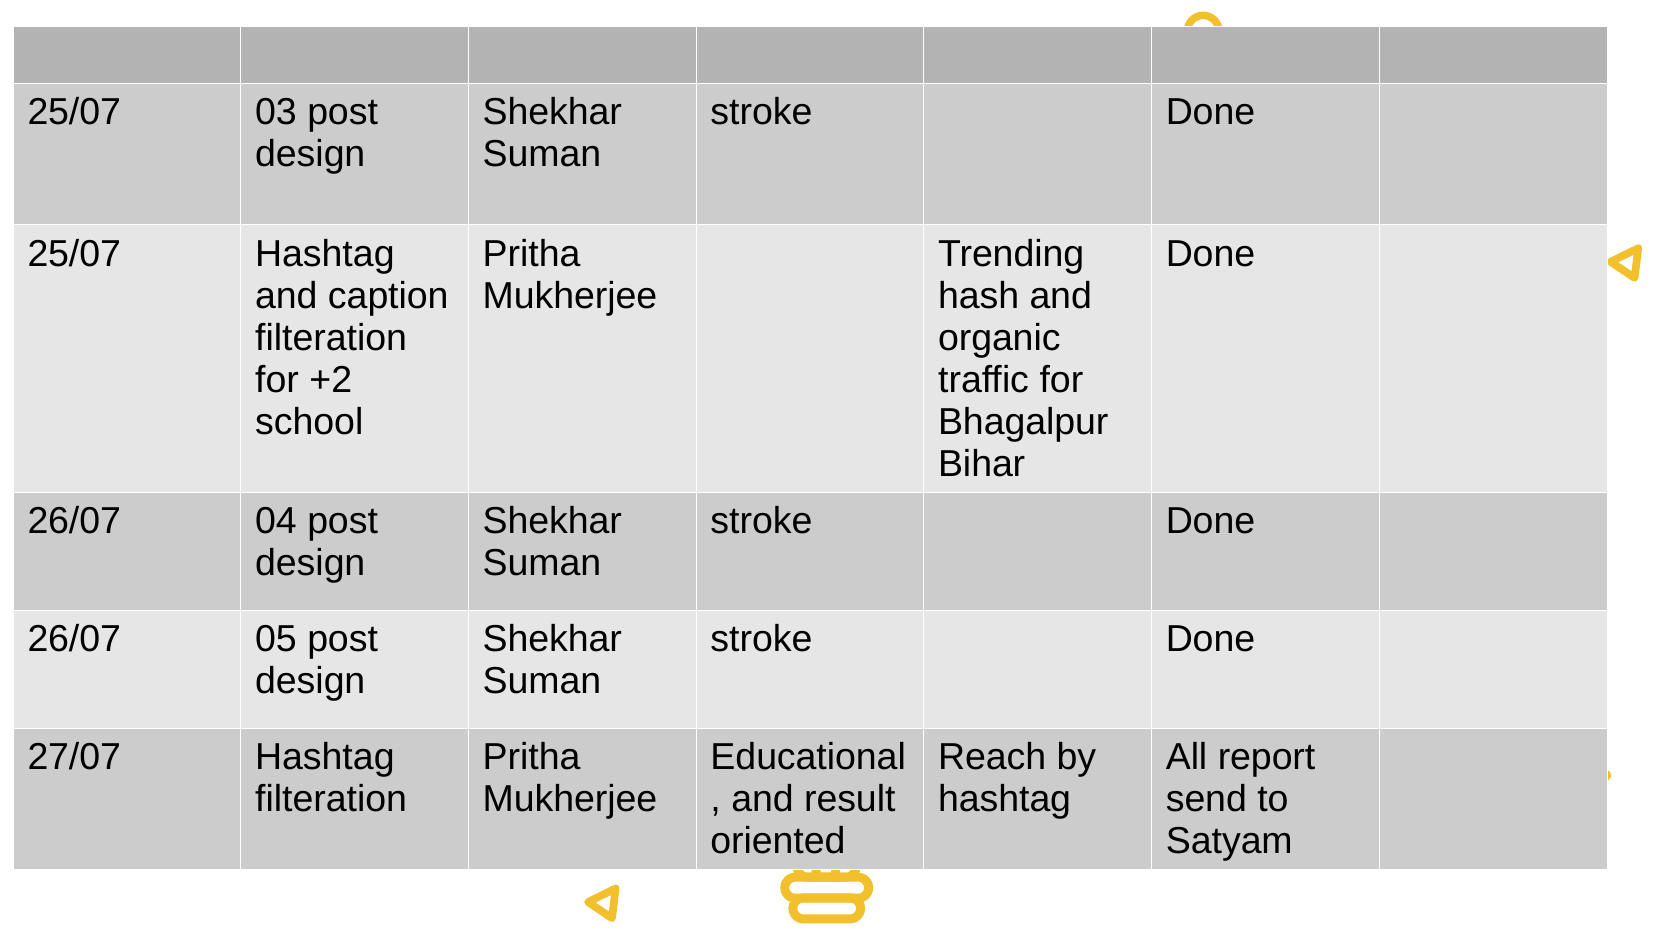

| | | | | | | |
| --- | --- | --- | --- | --- | --- | --- |
| 25/07 | 03 post design | Shekhar Suman | stroke | | Done | |
| 25/07 | Hashtag and caption filteration for +2 school | Pritha Mukherjee | | Trending hash and organic traffic for Bhagalpur Bihar | Done | |
| 26/07 | 04 post design | Shekhar Suman | stroke | | Done | |
| 26/07 | 05 post design | Shekhar Suman | stroke | | Done | |
| 27/07 | Hashtag filteration | Pritha Mukherjee | Educational , and result oriented | Reach by hashtag | All report send to Satyam | |